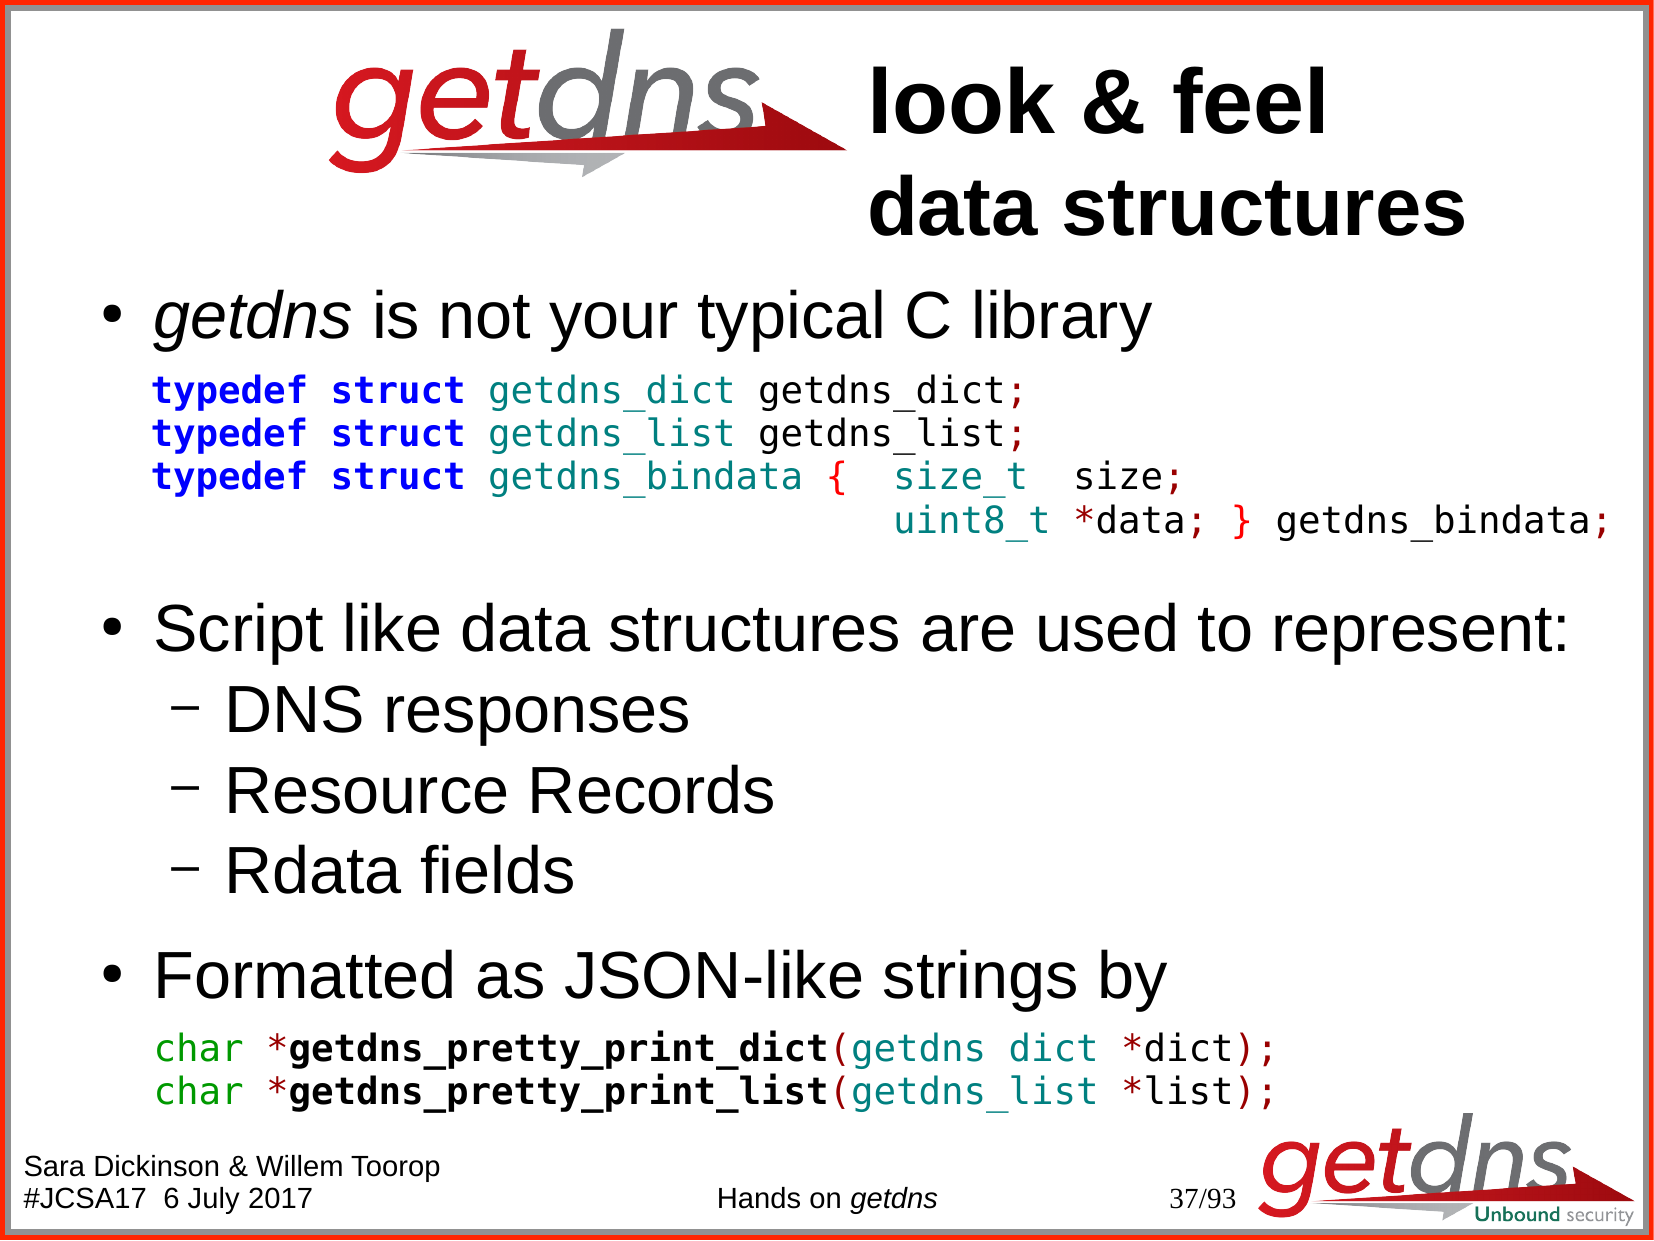

look & feel
							 data structures
# getdns is not your typical C library
Script like data structures are used to represent:
DNS responses
Resource Records
Rdata fields
Formatted as JSON-like strings by
char *getdns_pretty_print_dict(getdns dict *dict);
char *getdns_pretty_print_list(getdns_list *list);
typedef struct getdns_dict getdns_dict;
typedef struct getdns_list getdns_list;
typedef struct getdns_bindata { size_t size;
 uint8_t *data; } getdns_bindata;
37